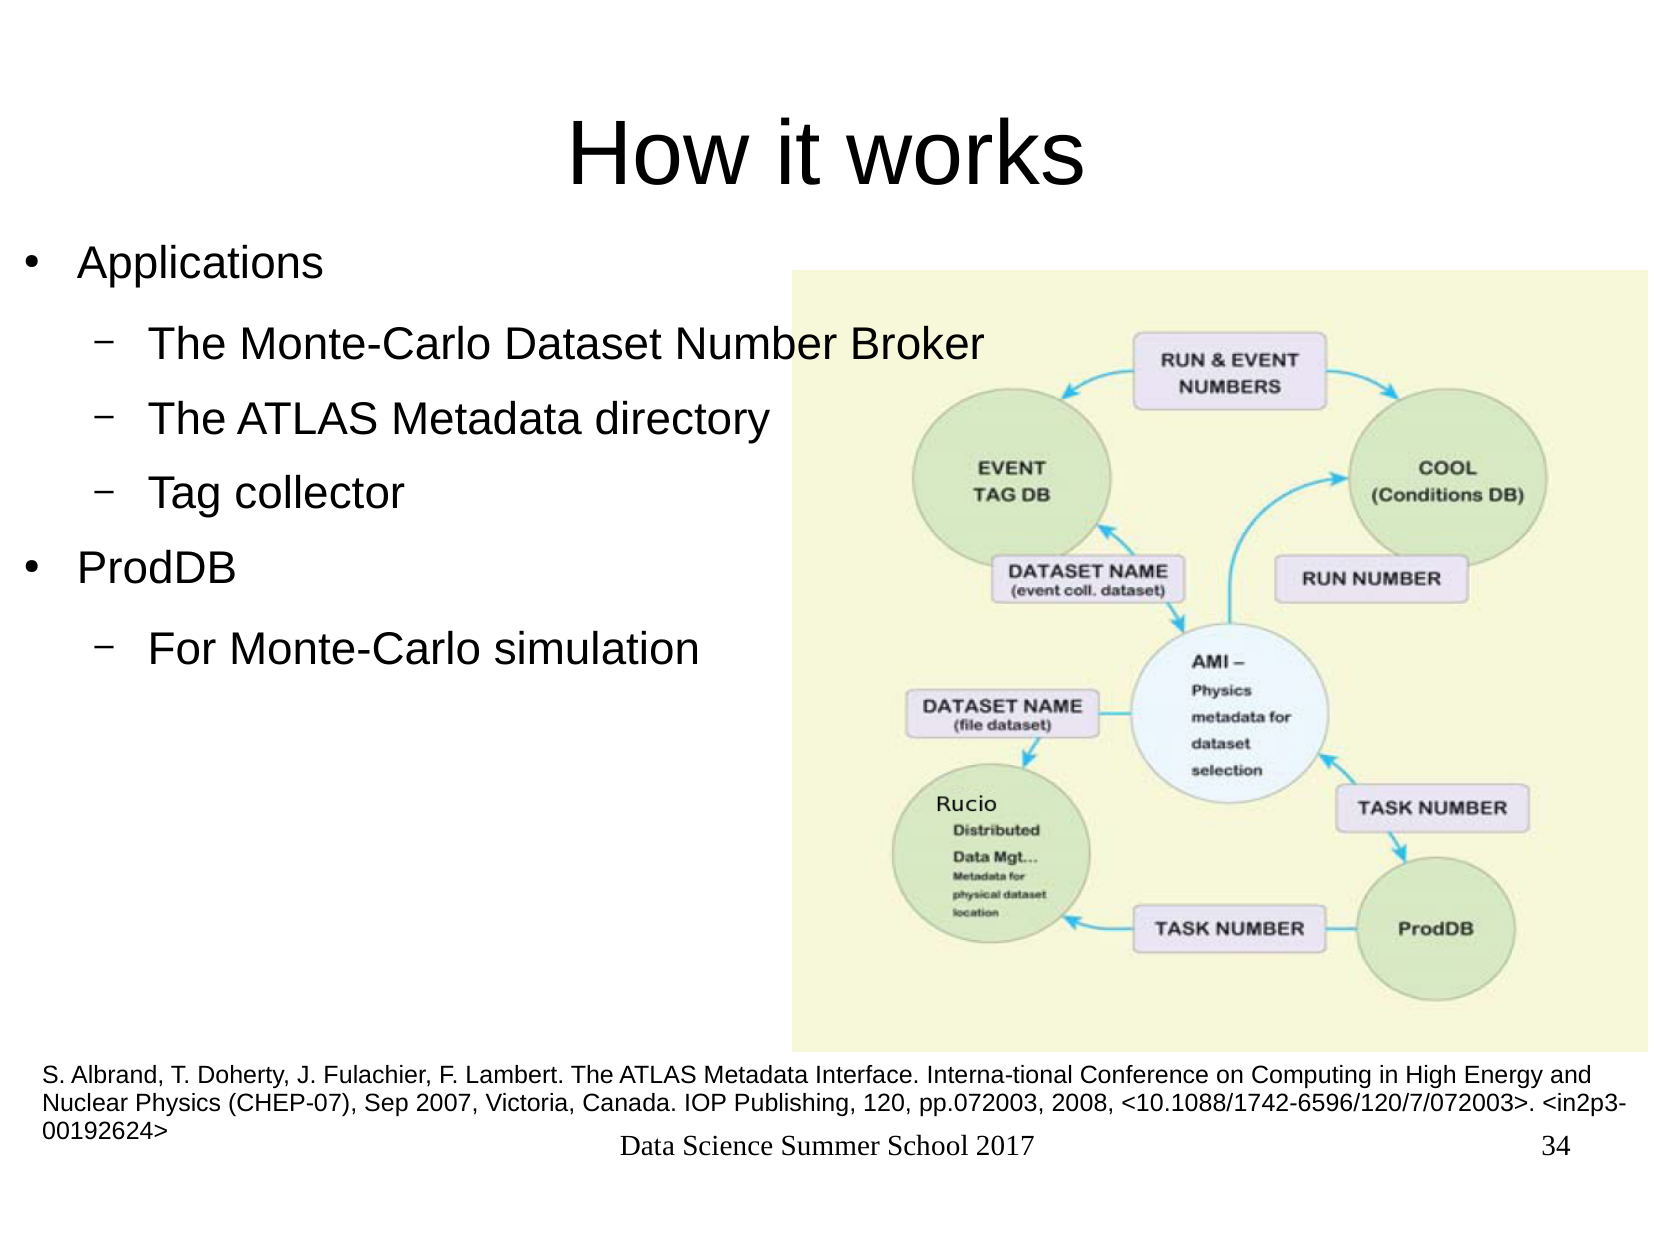

# How it works
Applications
The Monte-Carlo Dataset Number Broker
The ATLAS Metadata directory
Tag collector
ProdDB
For Monte-Carlo simulation
S. Albrand, T. Doherty, J. Fulachier, F. Lambert. The ATLAS Metadata Interface. Interna-tional Conference on Computing in High Energy and Nuclear Physics (CHEP-07), Sep 2007, Victoria, Canada. IOP Publishing, 120, pp.072003, 2008, <10.1088/1742-6596/120/7/072003>. <in2p3-00192624>
Data Science Summer School 2017
34